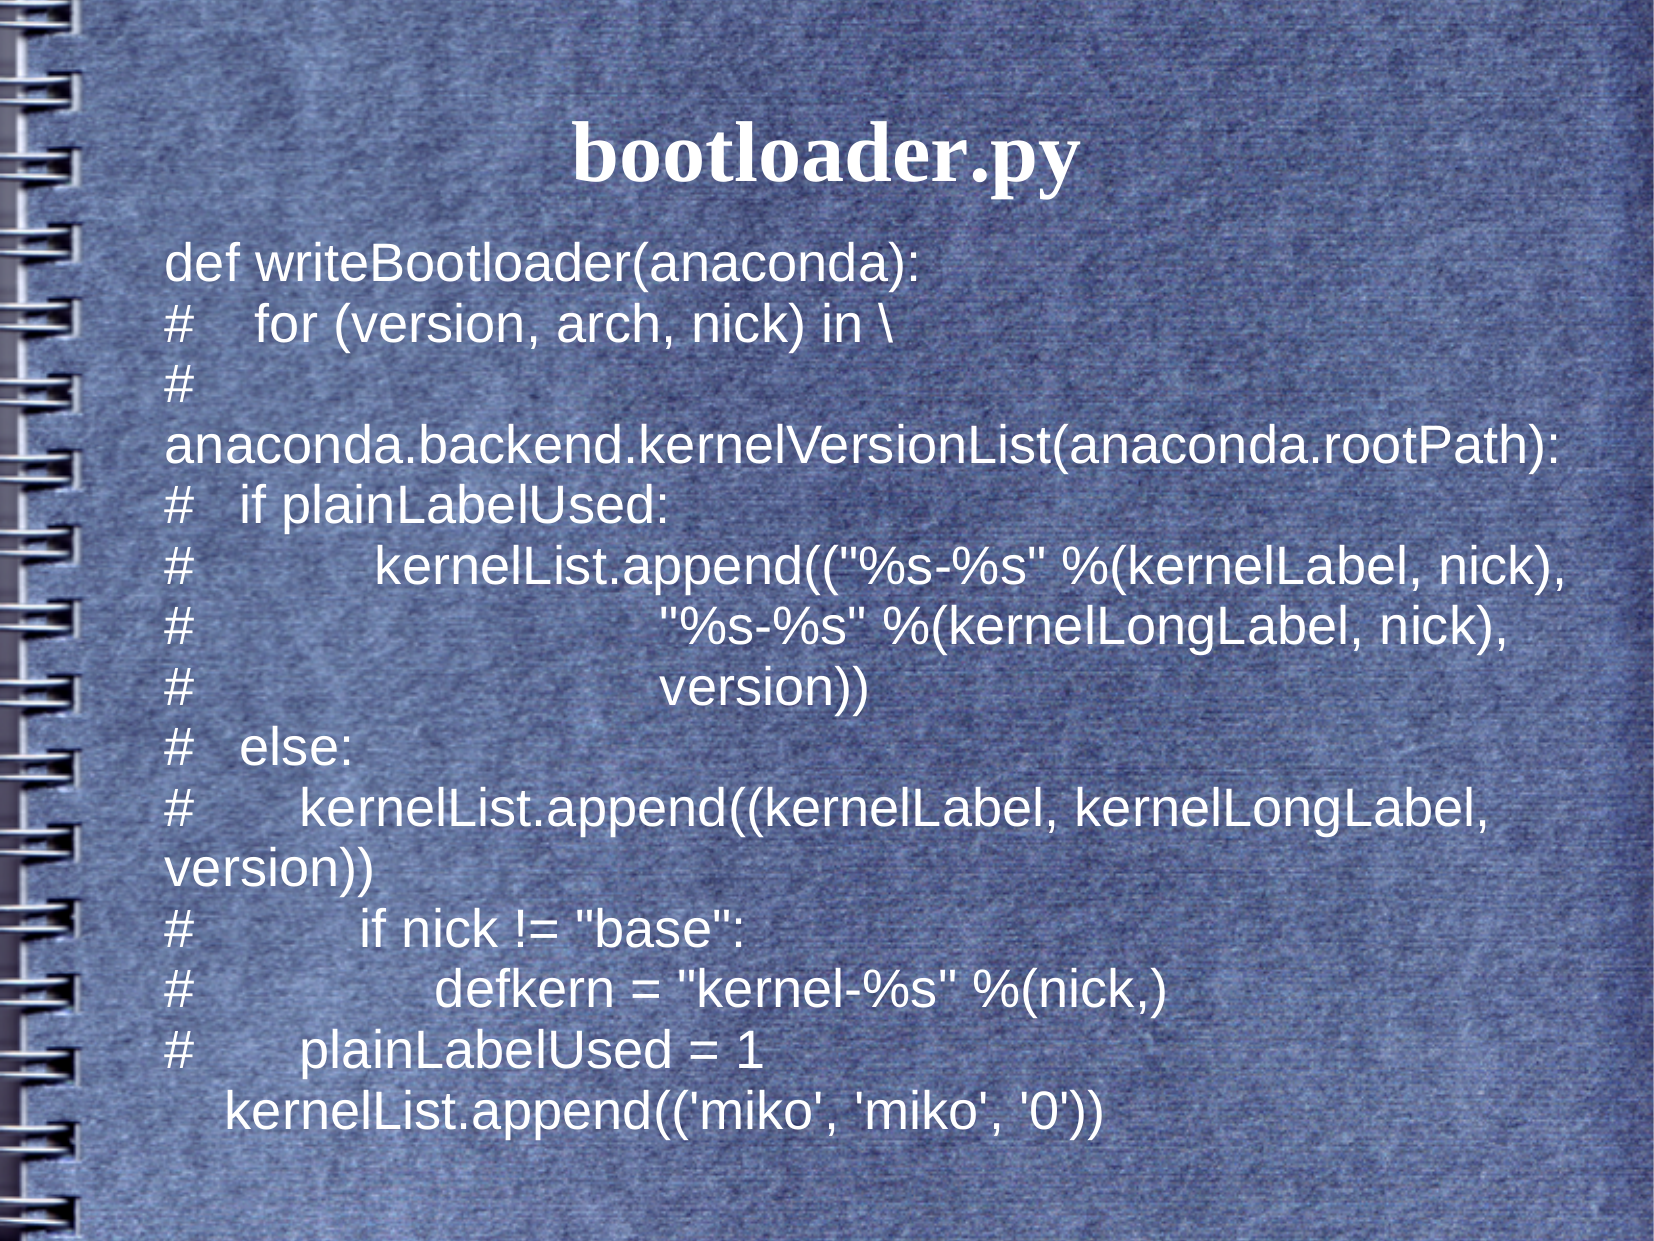

# bootloader.py
def writeBootloader(anaconda):
# for (version, arch, nick) in \
# anaconda.backend.kernelVersionList(anaconda.rootPath):
#	if plainLabelUsed:
# kernelList.append(("%s-%s" %(kernelLabel, nick),
# "%s-%s" %(kernelLongLabel, nick),
# version))
#	else:
#	 kernelList.append((kernelLabel, kernelLongLabel, version))
# if nick != "base":
# defkern = "kernel-%s" %(nick,)
#	 plainLabelUsed = 1
 kernelList.append(('miko', 'miko', '0'))